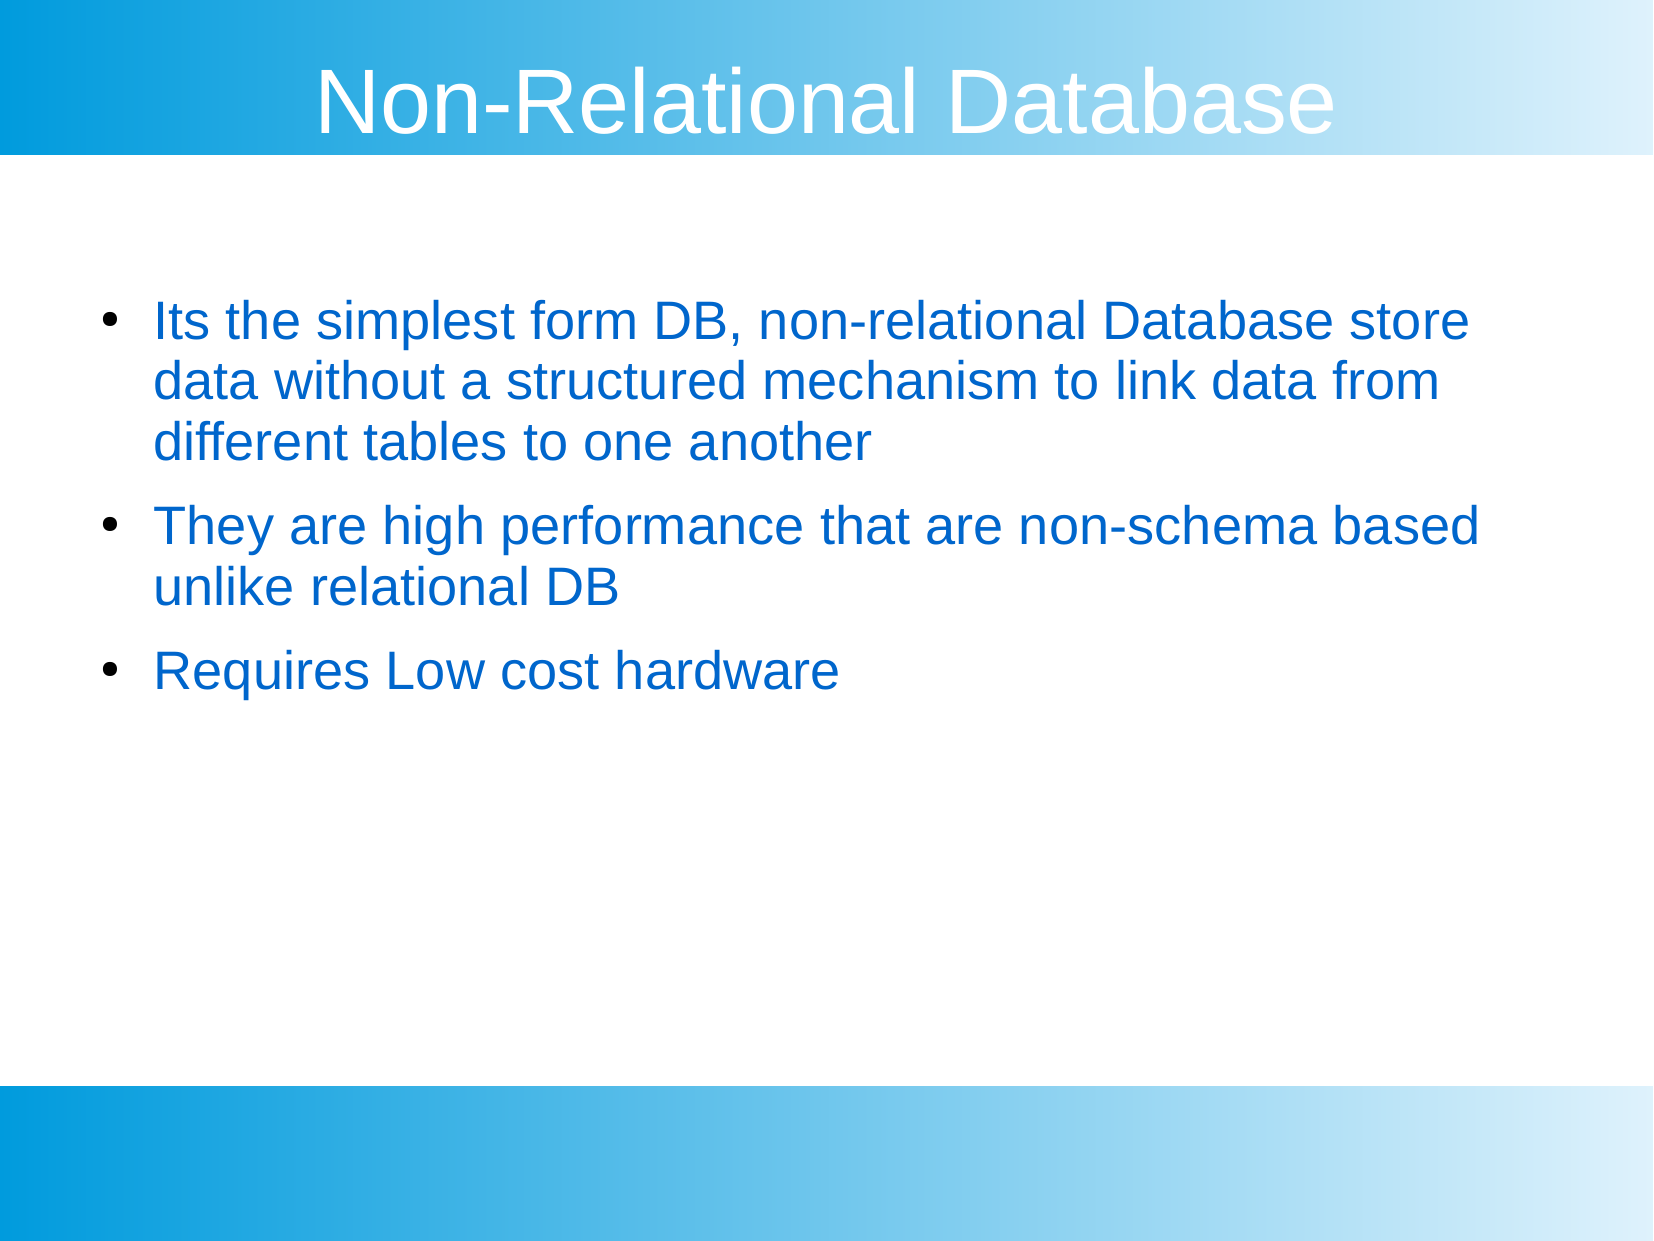

# Non-Relational Database
Its the simplest form DB, non-relational Database store data without a structured mechanism to link data from different tables to one another
They are high performance that are non-schema based unlike relational DB
Requires Low cost hardware